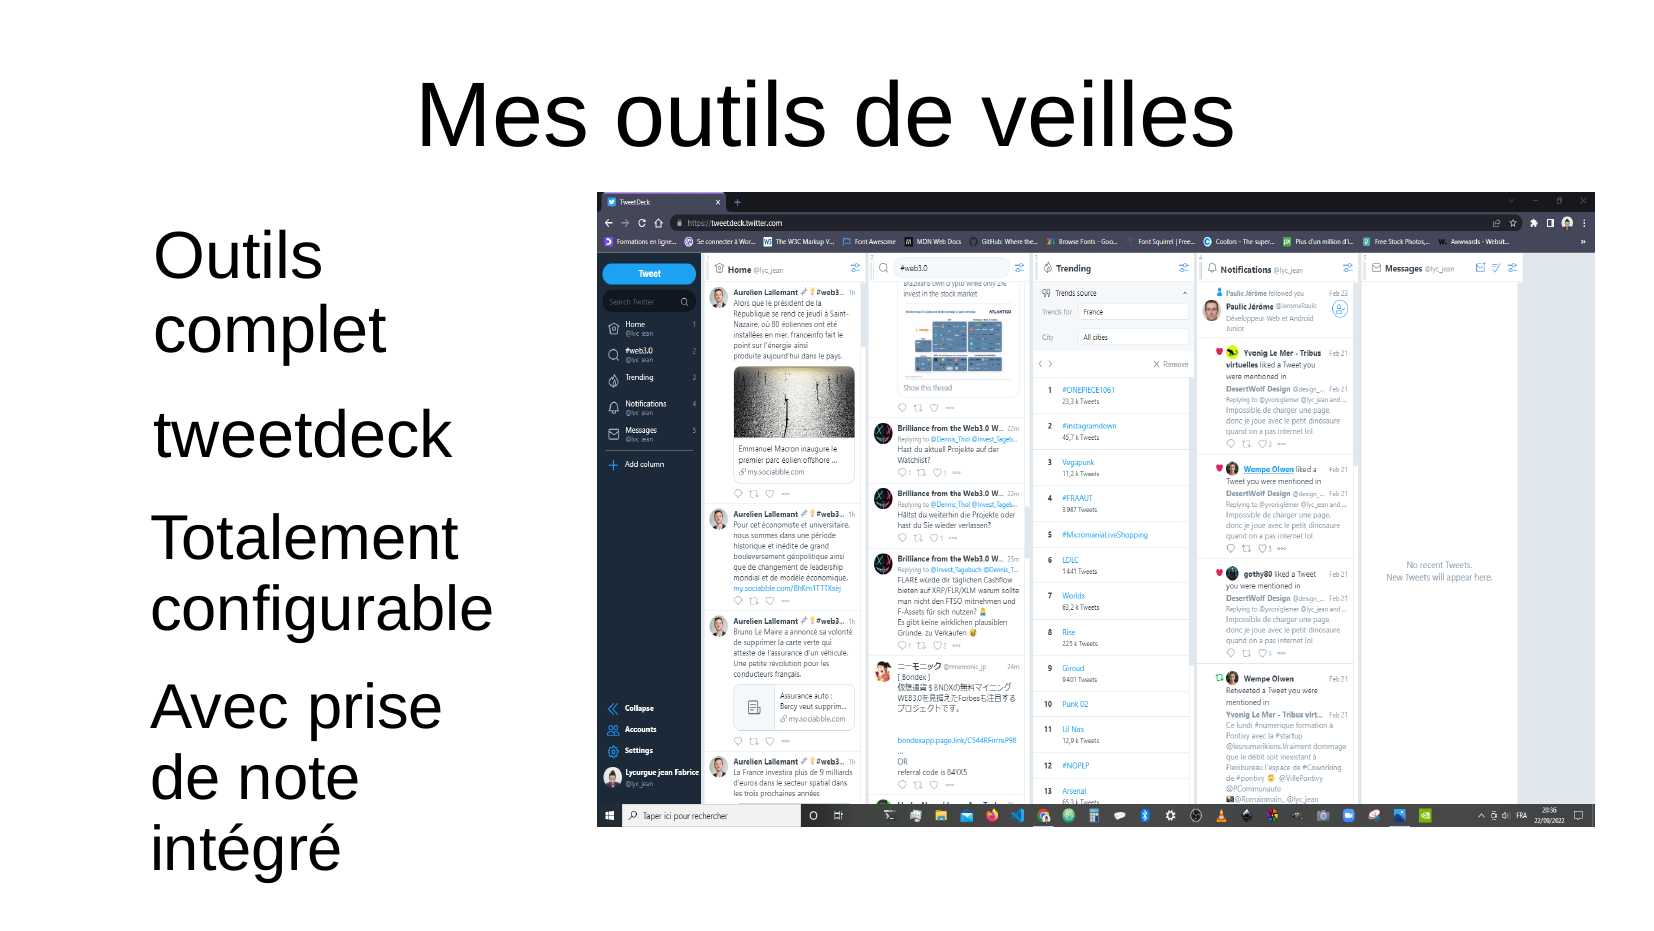

# Mes outils de veilles
Outils complet
tweetdeck
Totalement configurable
Avec prise de note intégré